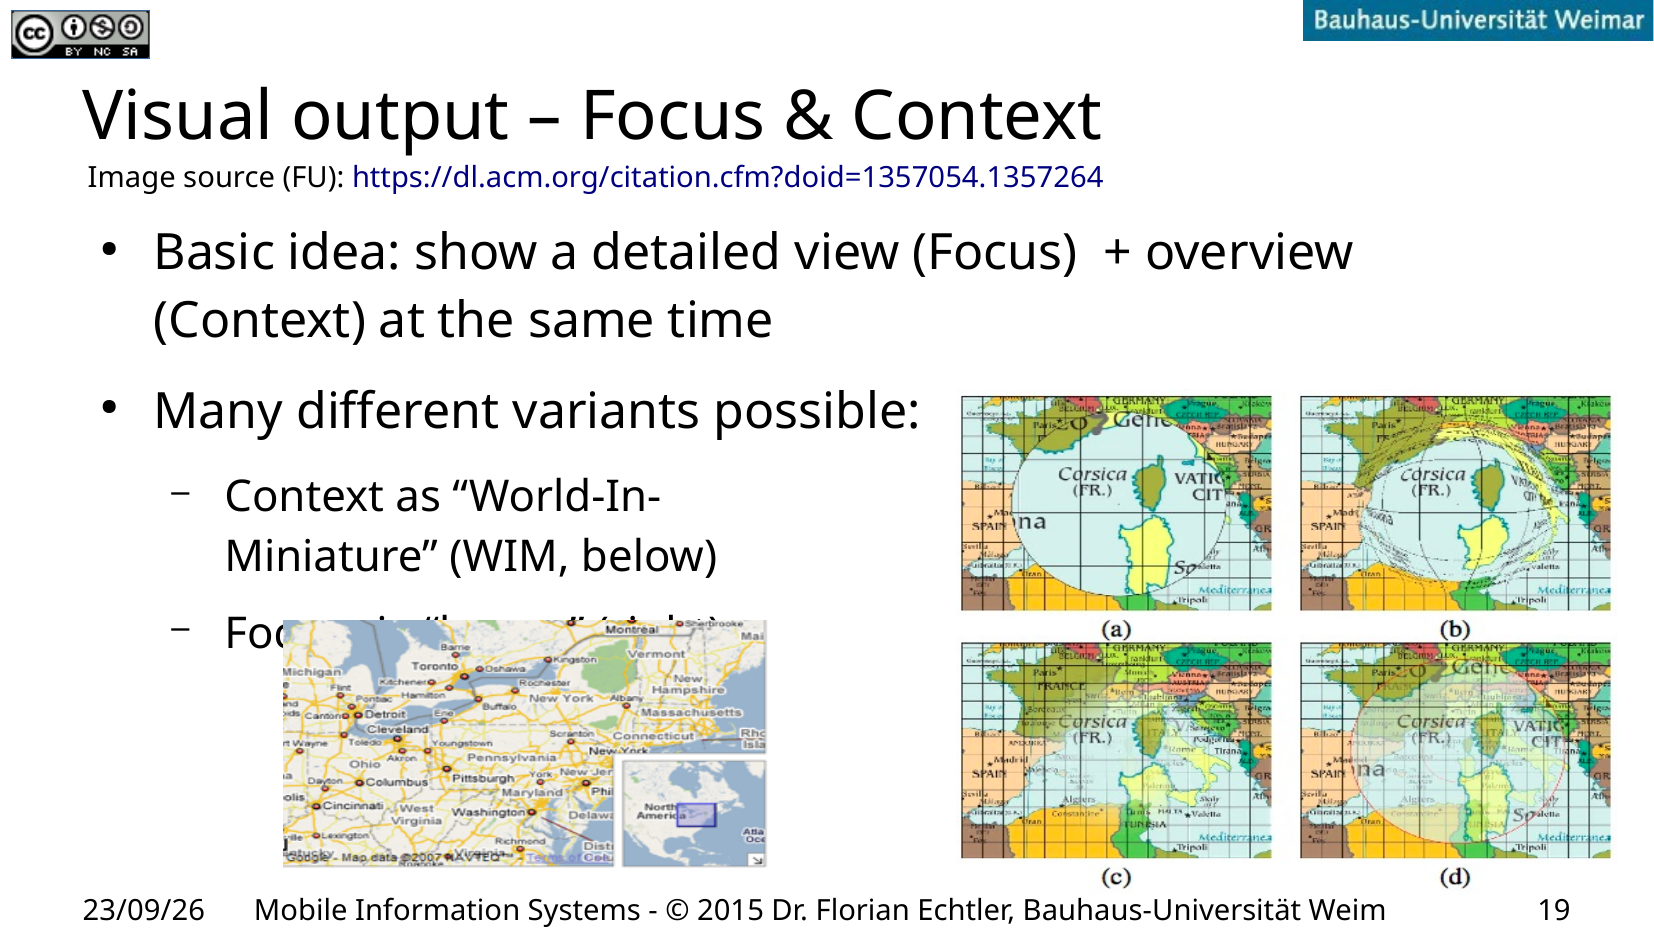

# Visual output – Focus & Context
Image source (FU): https://dl.acm.org/citation.cfm?doid=1357054.1357264
Basic idea: show a detailed view (Focus) + overview (Context) at the same time
Many different variants possible:
Context as “World-In- Miniature” (WIM, below)
Focus via “lenses” (right)
Mobile Information Systems - © 2015 Dr. Florian Echtler, Bauhaus-Universität Weimar
19